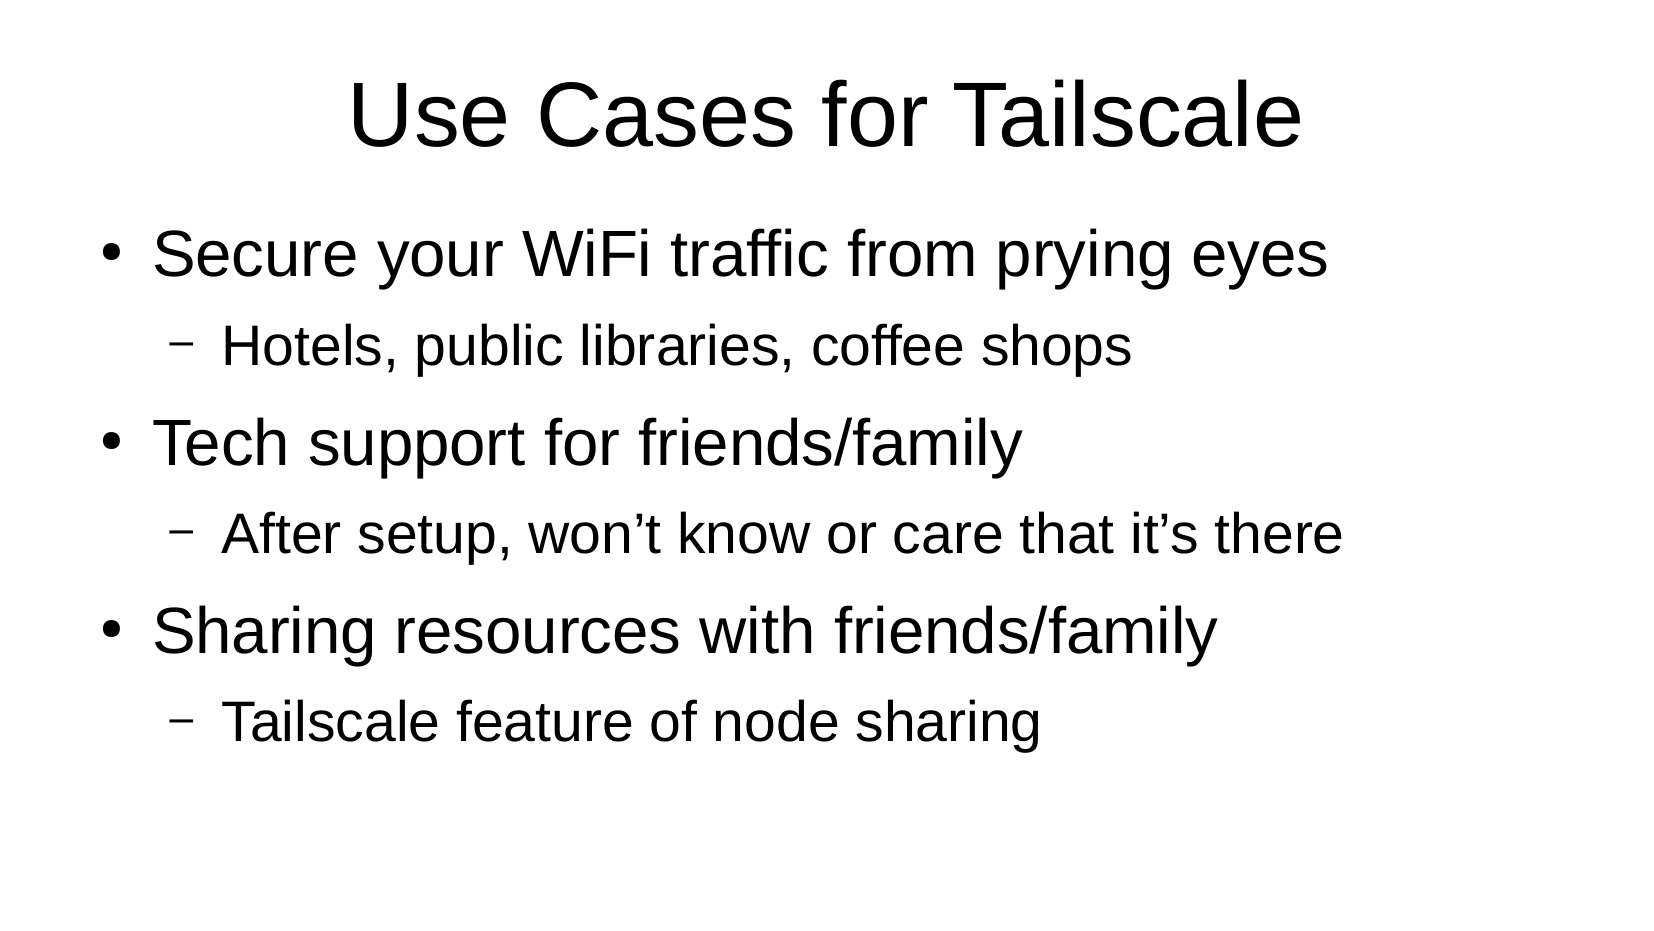

# Use Cases for Tailscale
Secure your WiFi traffic from prying eyes
Hotels, public libraries, coffee shops
Tech support for friends/family
After setup, won’t know or care that it’s there
Sharing resources with friends/family
Tailscale feature of node sharing